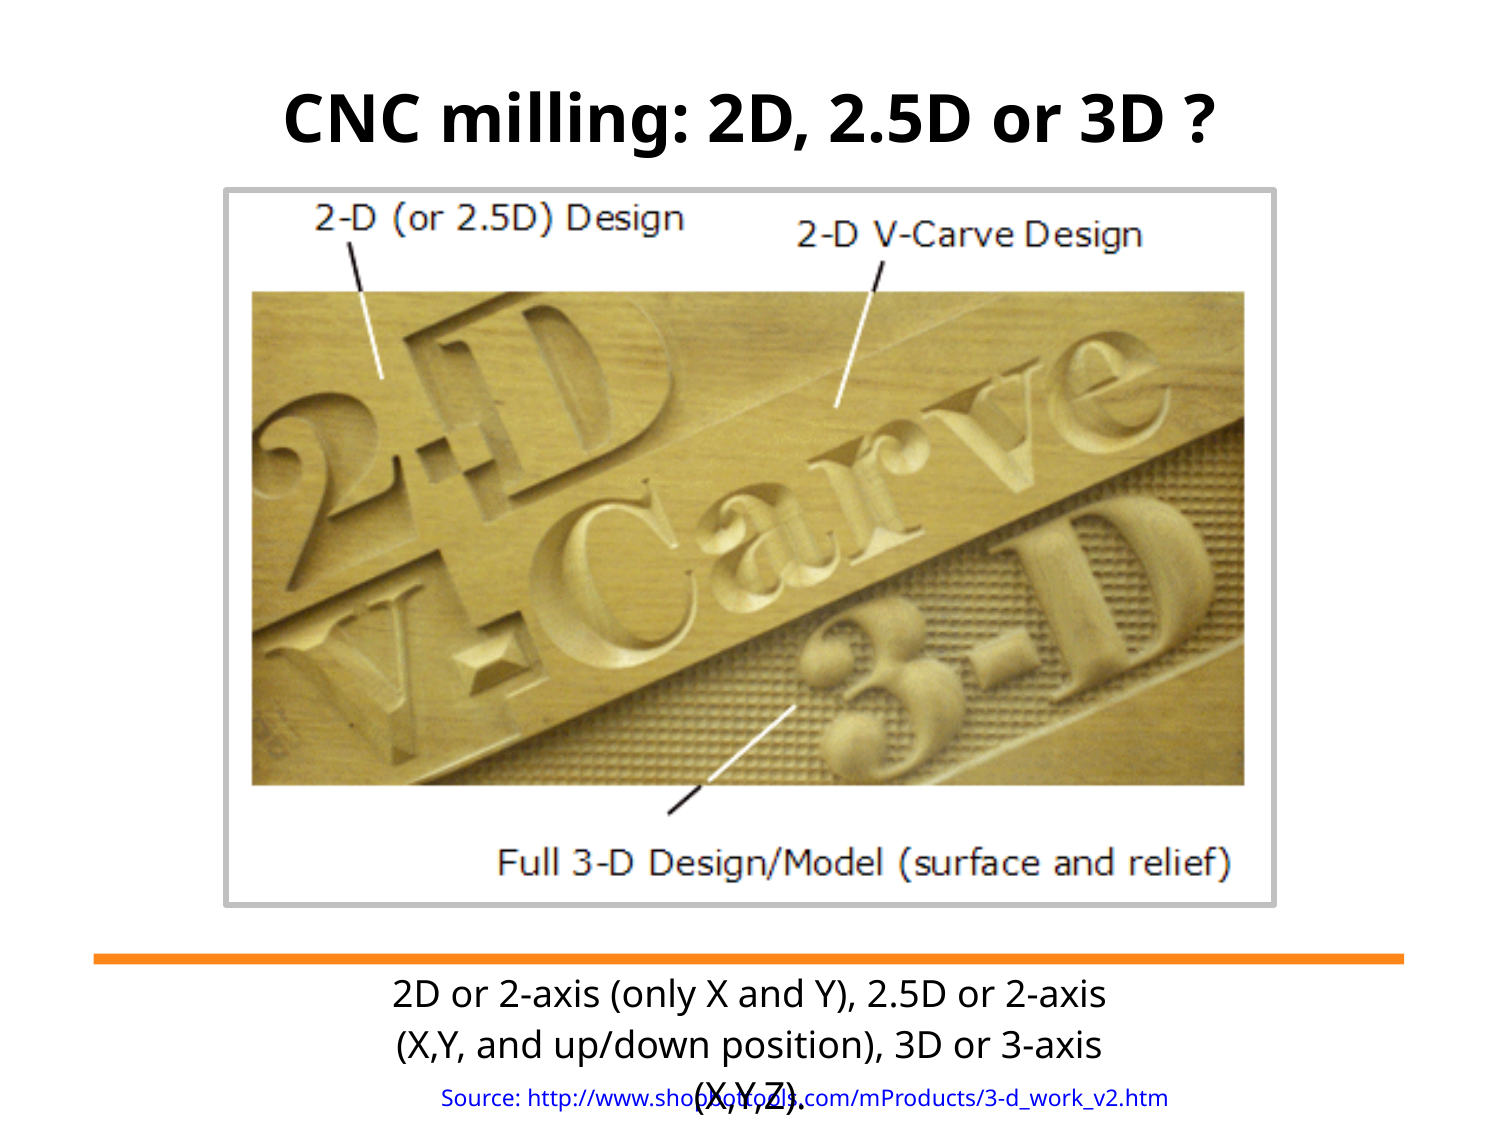

# CNC milling: 2D, 2.5D or 3D ?
2D or 2-axis (only X and Y), 2.5D or 2-axis (X,Y, and up/down position), 3D or 3-axis (X,Y,Z).
Source: http://www.shopbottools.com/mProducts/3-d_work_v2.htm